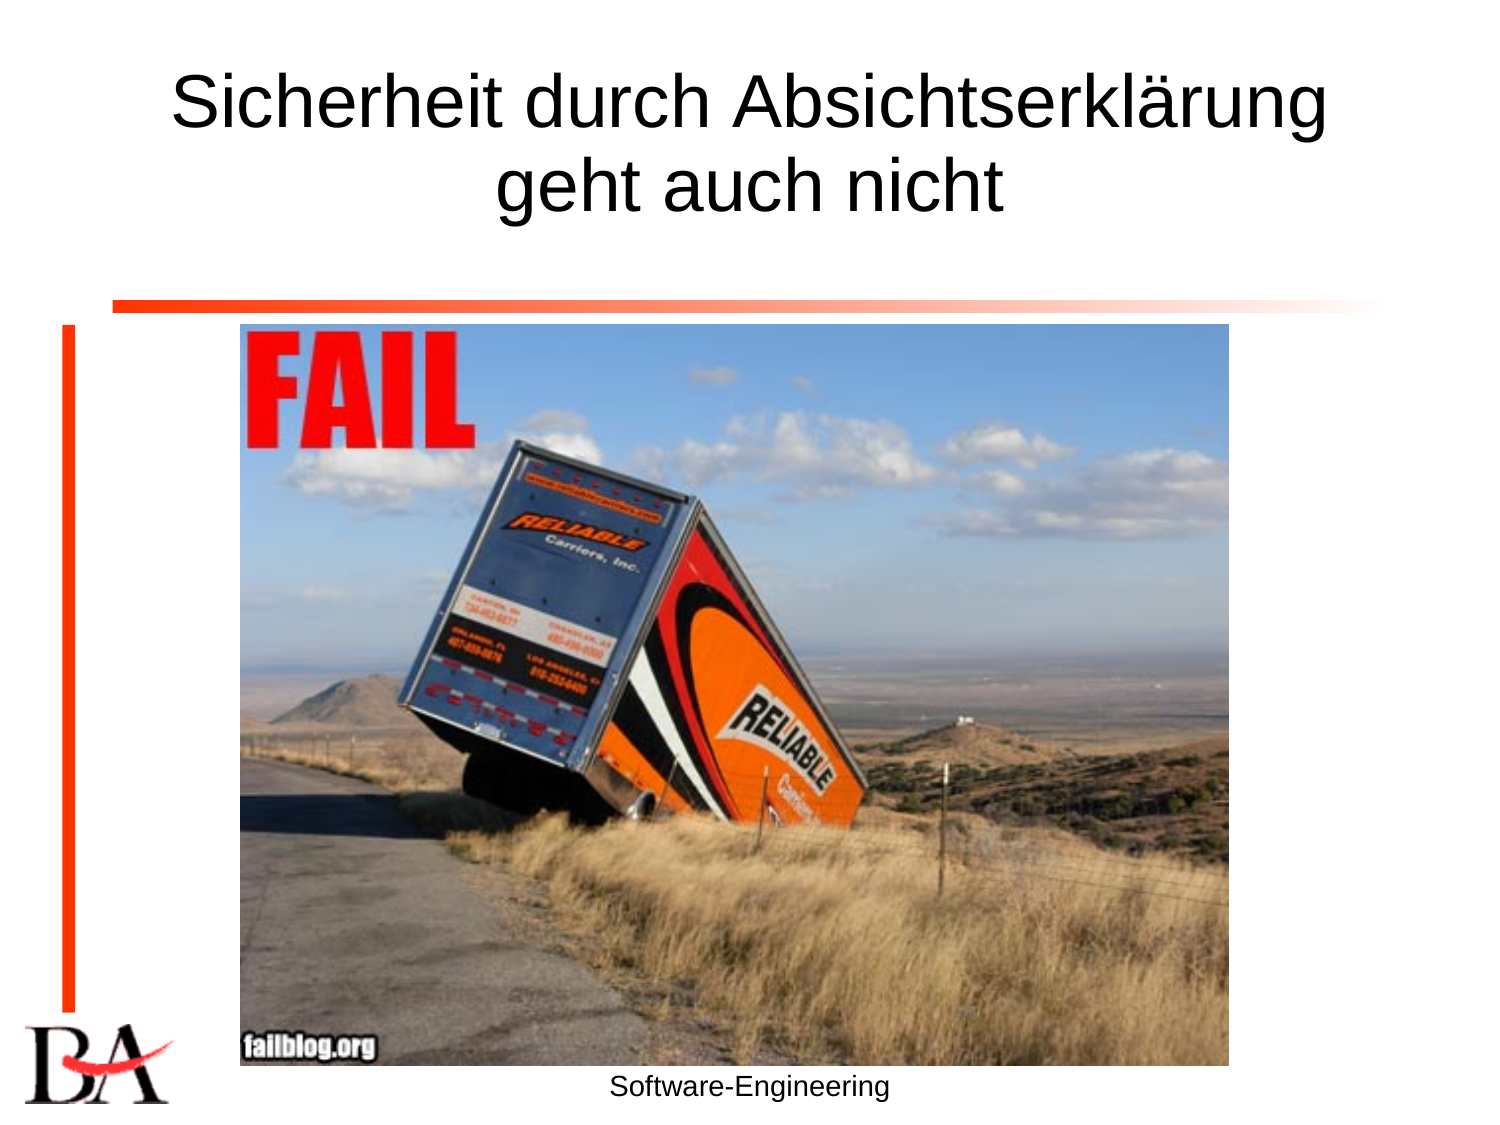

# Sicherheit durch Absichtserklärung geht auch nicht